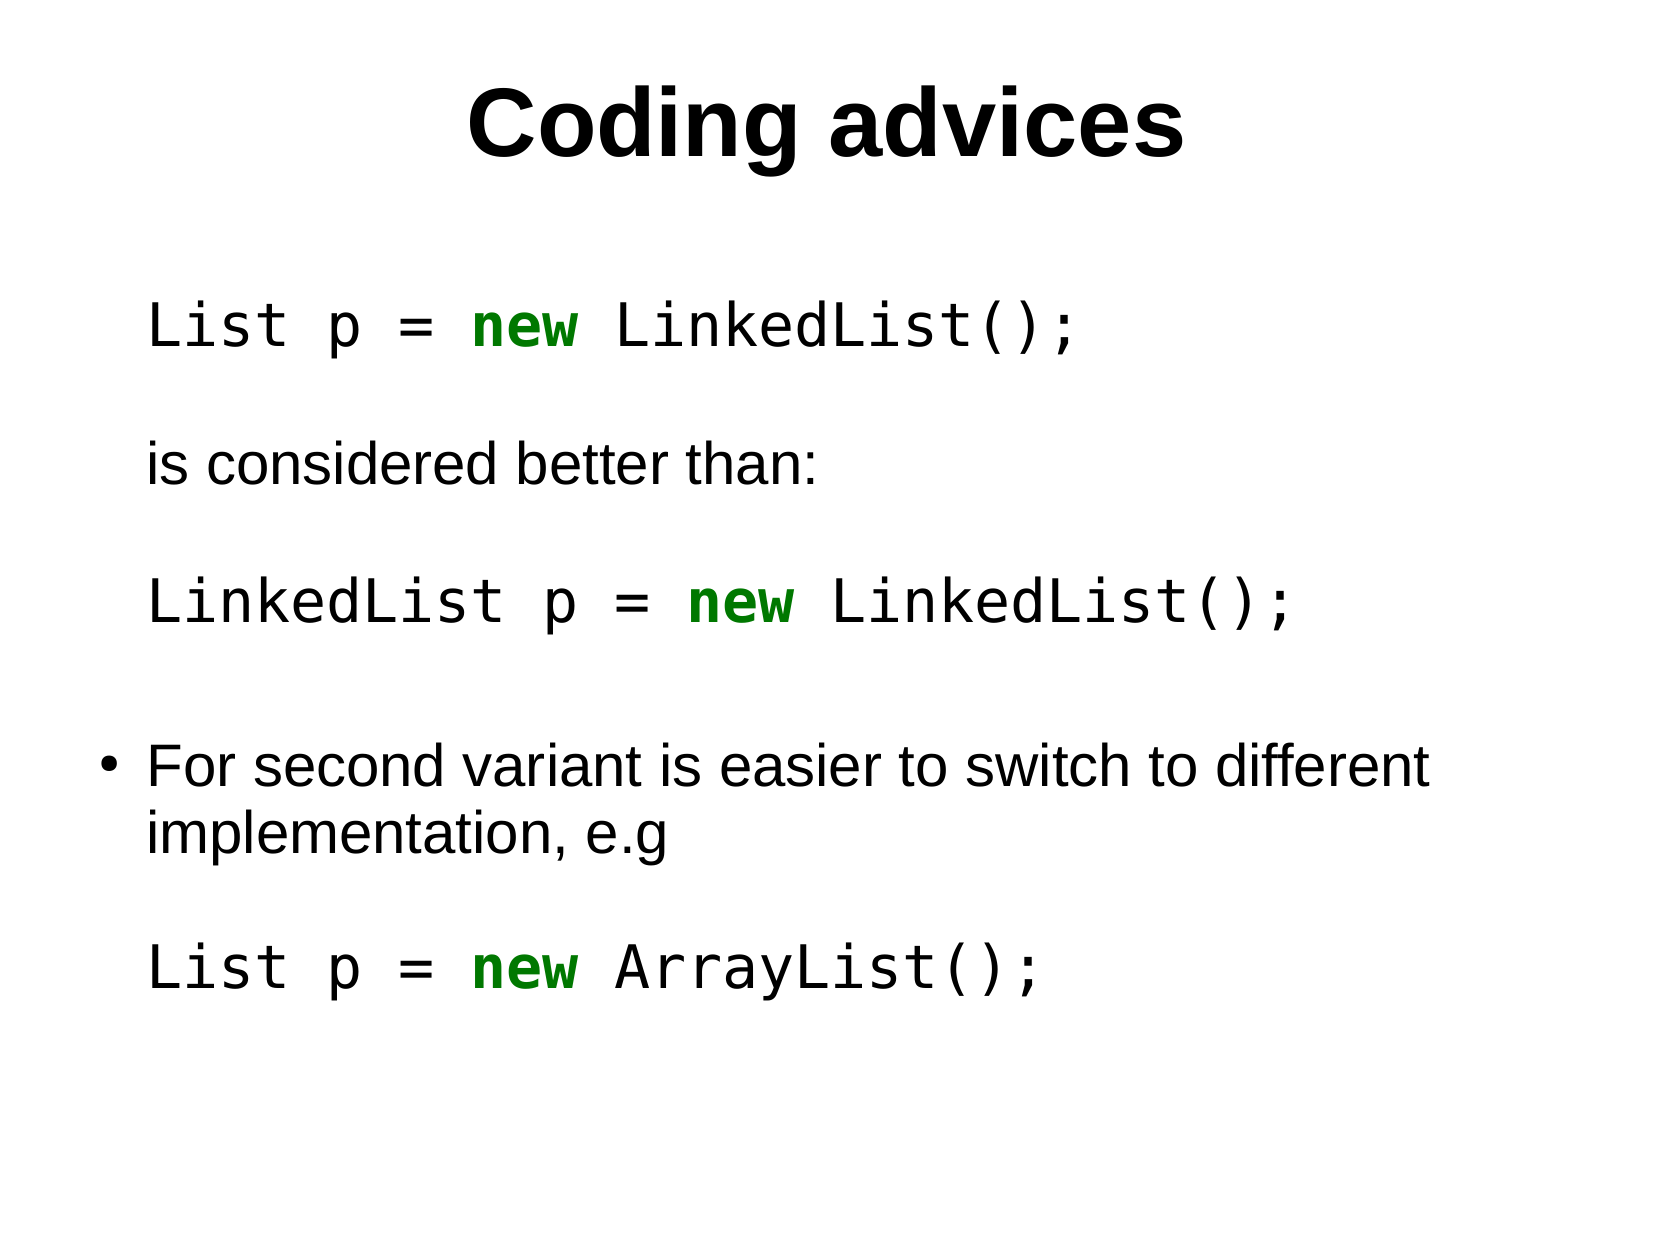

# Coding advices
List p = new LinkedList();
is considered better than:
LinkedList p = new LinkedList();
For second variant is easier to switch to different implementation, e.g
List p = new ArrayList();